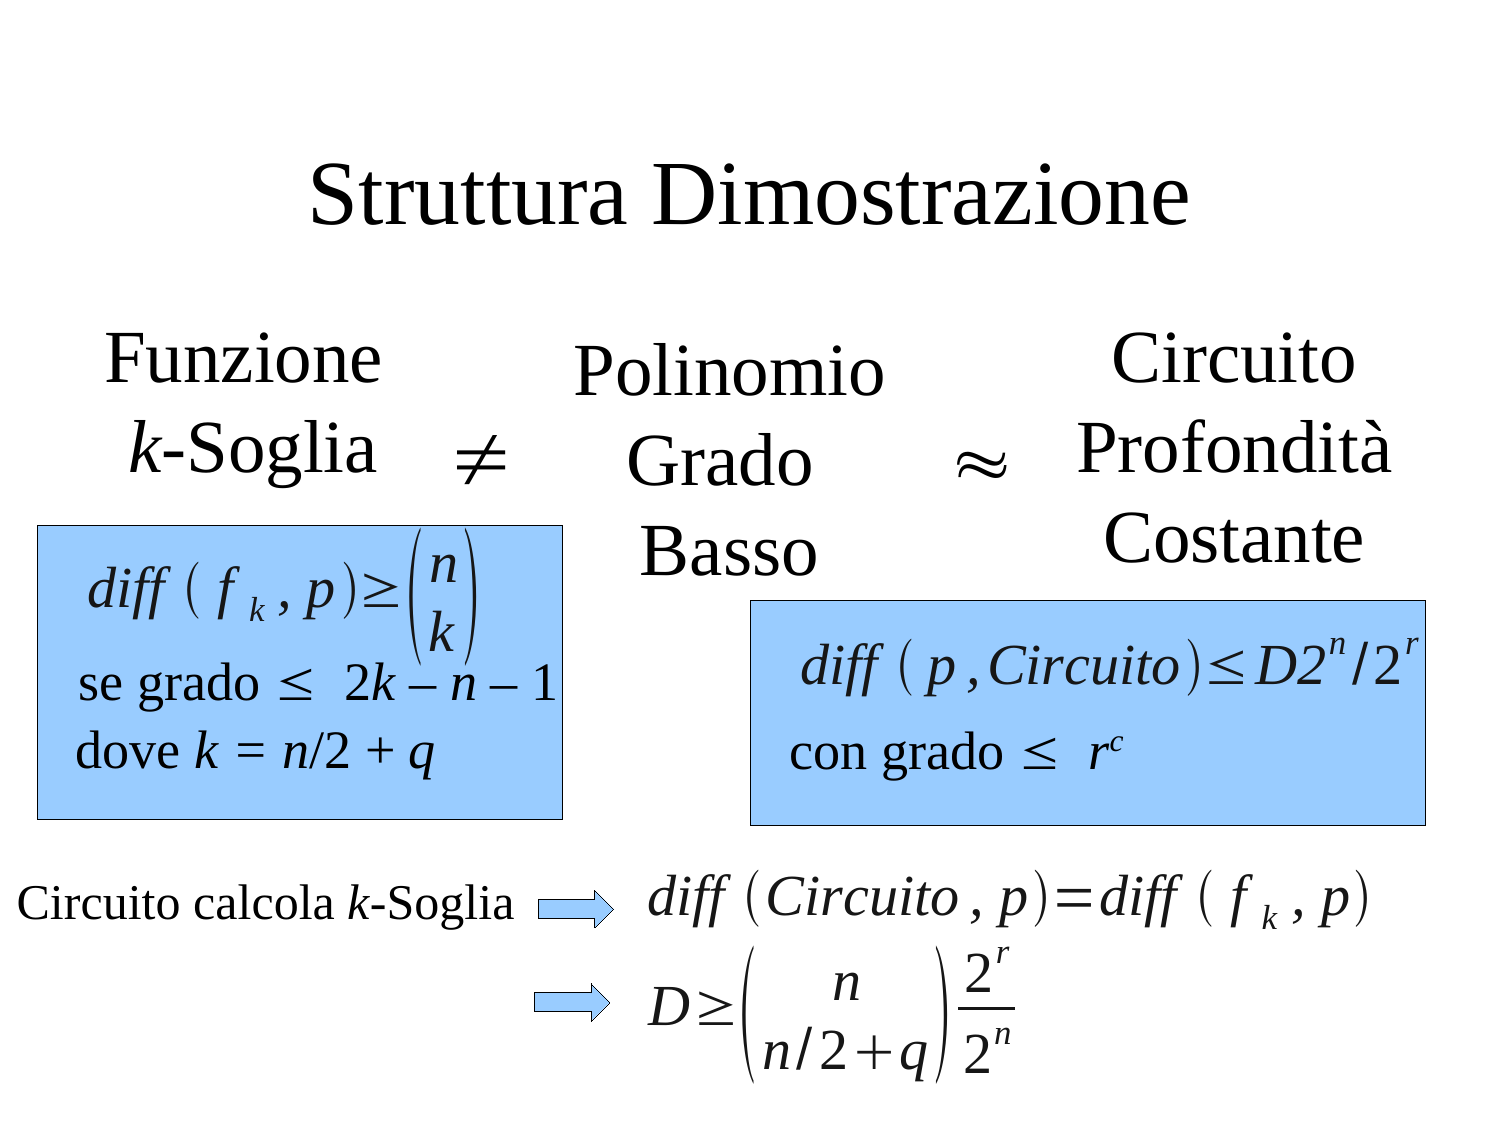

# Struttura Dimostrazione
Funzione
k-Soglia
Circuito
Profondità Costante
Polinomio
Grado
Basso

≈
se grado ≤ 2k – n – 1
dove k = n/2 + q
con grado ≤ rc
Circuito calcola k-Soglia